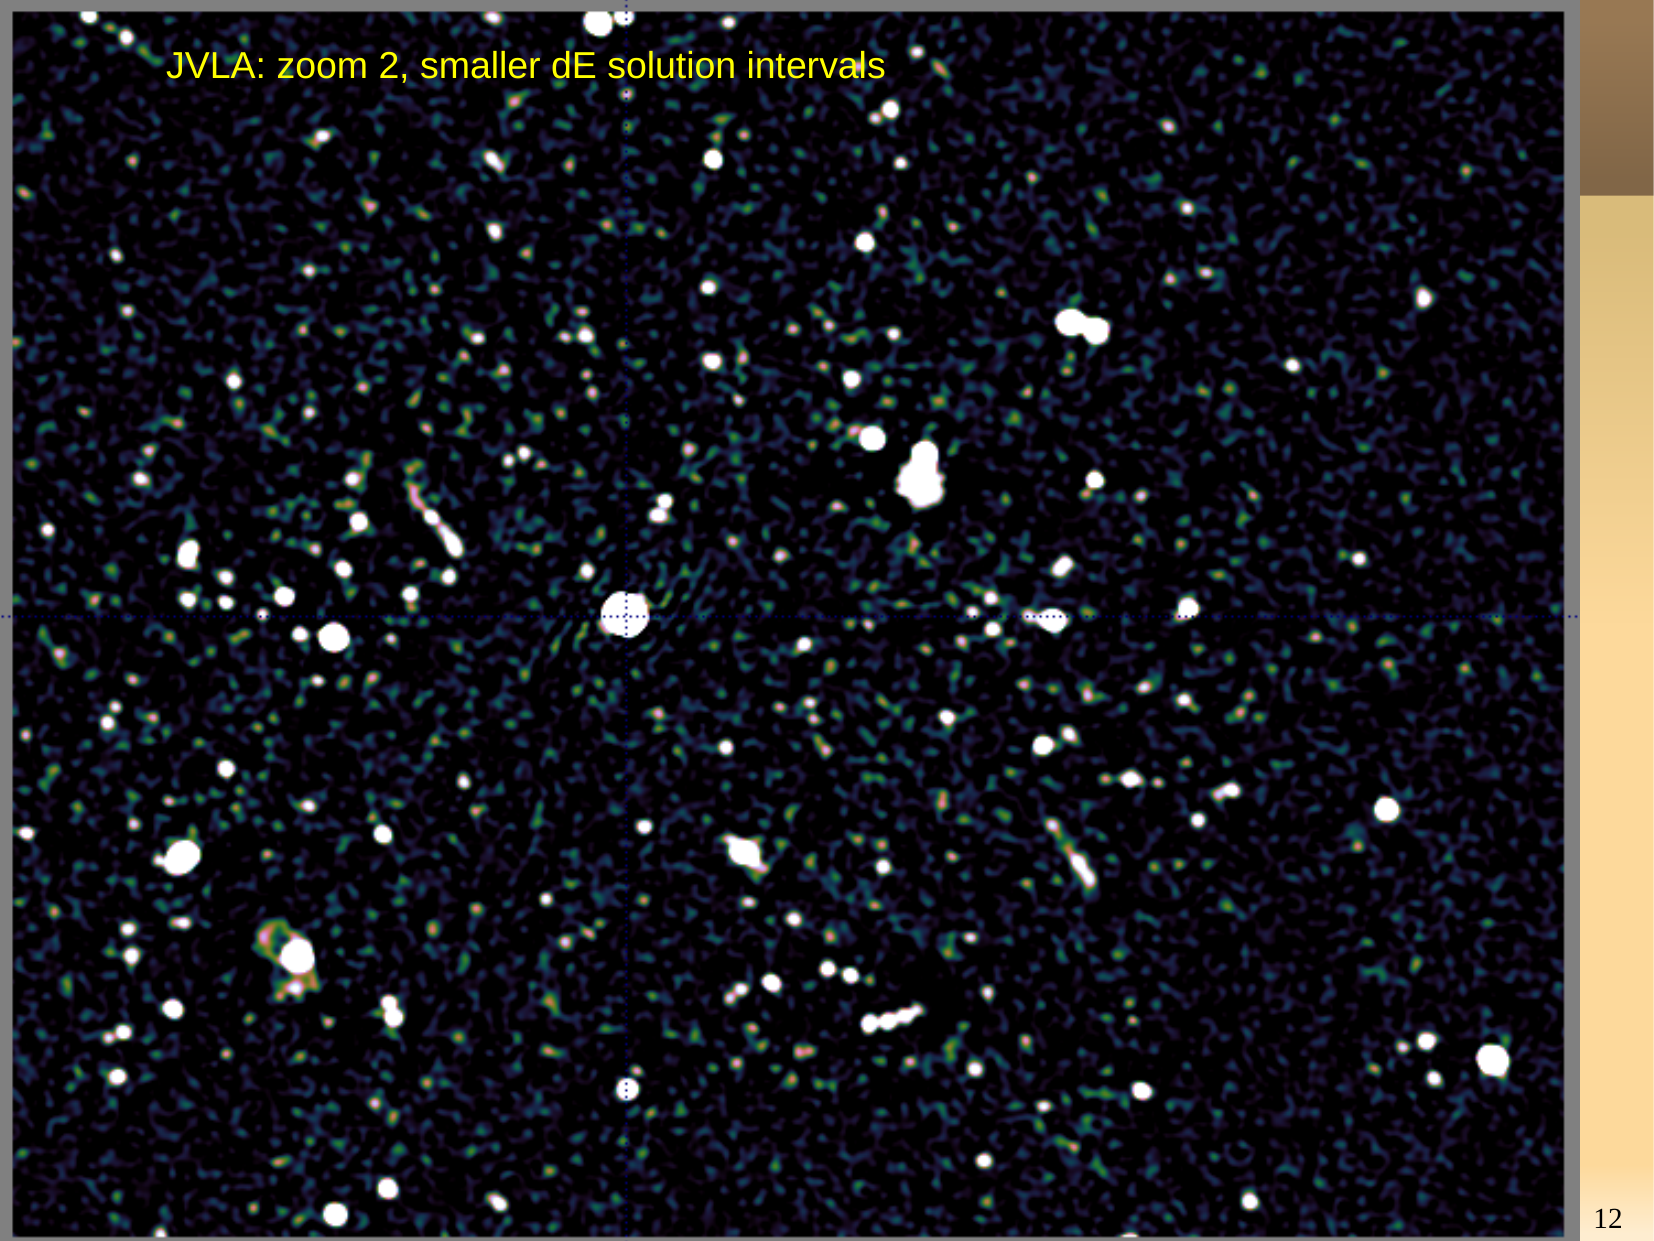

JVLA: zoom 2, smaller dE solution intervals
NRAO Algorithms Telecon
14/11/2013
12